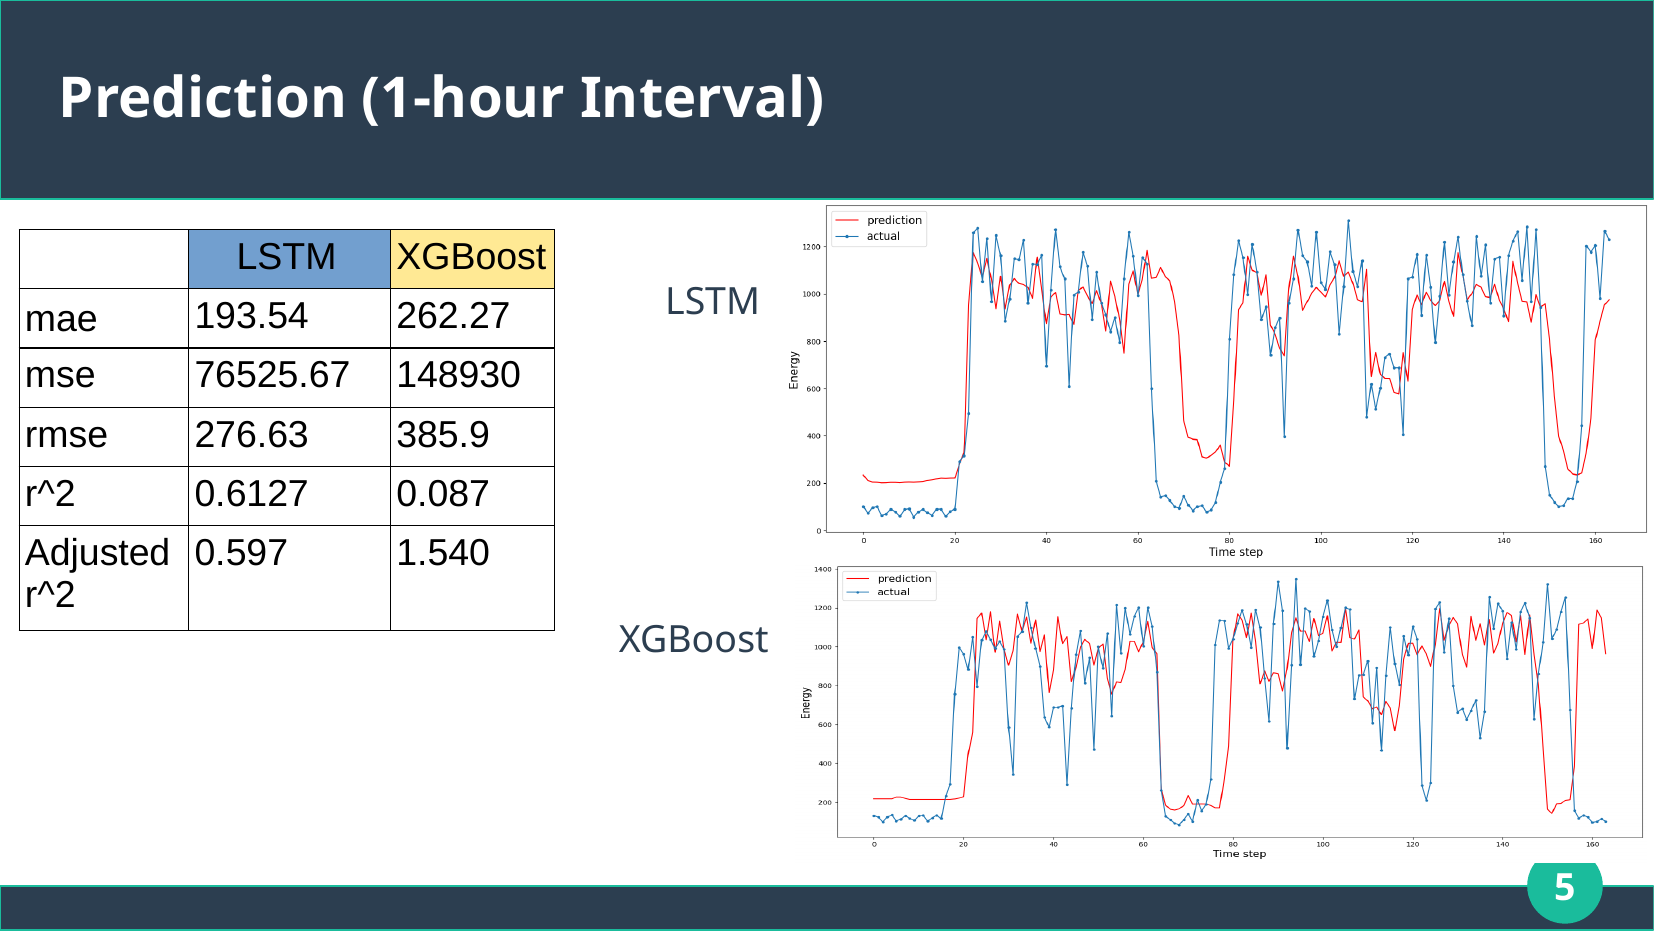

# Prediction (1-hour Interval)
| | LSTM | XGBoost |
| --- | --- | --- |
| mae | 193.54 | 262.27 |
| mse | 76525.67 | 148930 |
| rmse | 276.63 | 385.9 |
| r^2 | 0.6127 | 0.087 |
| Adjusted r^2 | 0.597 | 1.540 |
LSTM
XGBoost
5